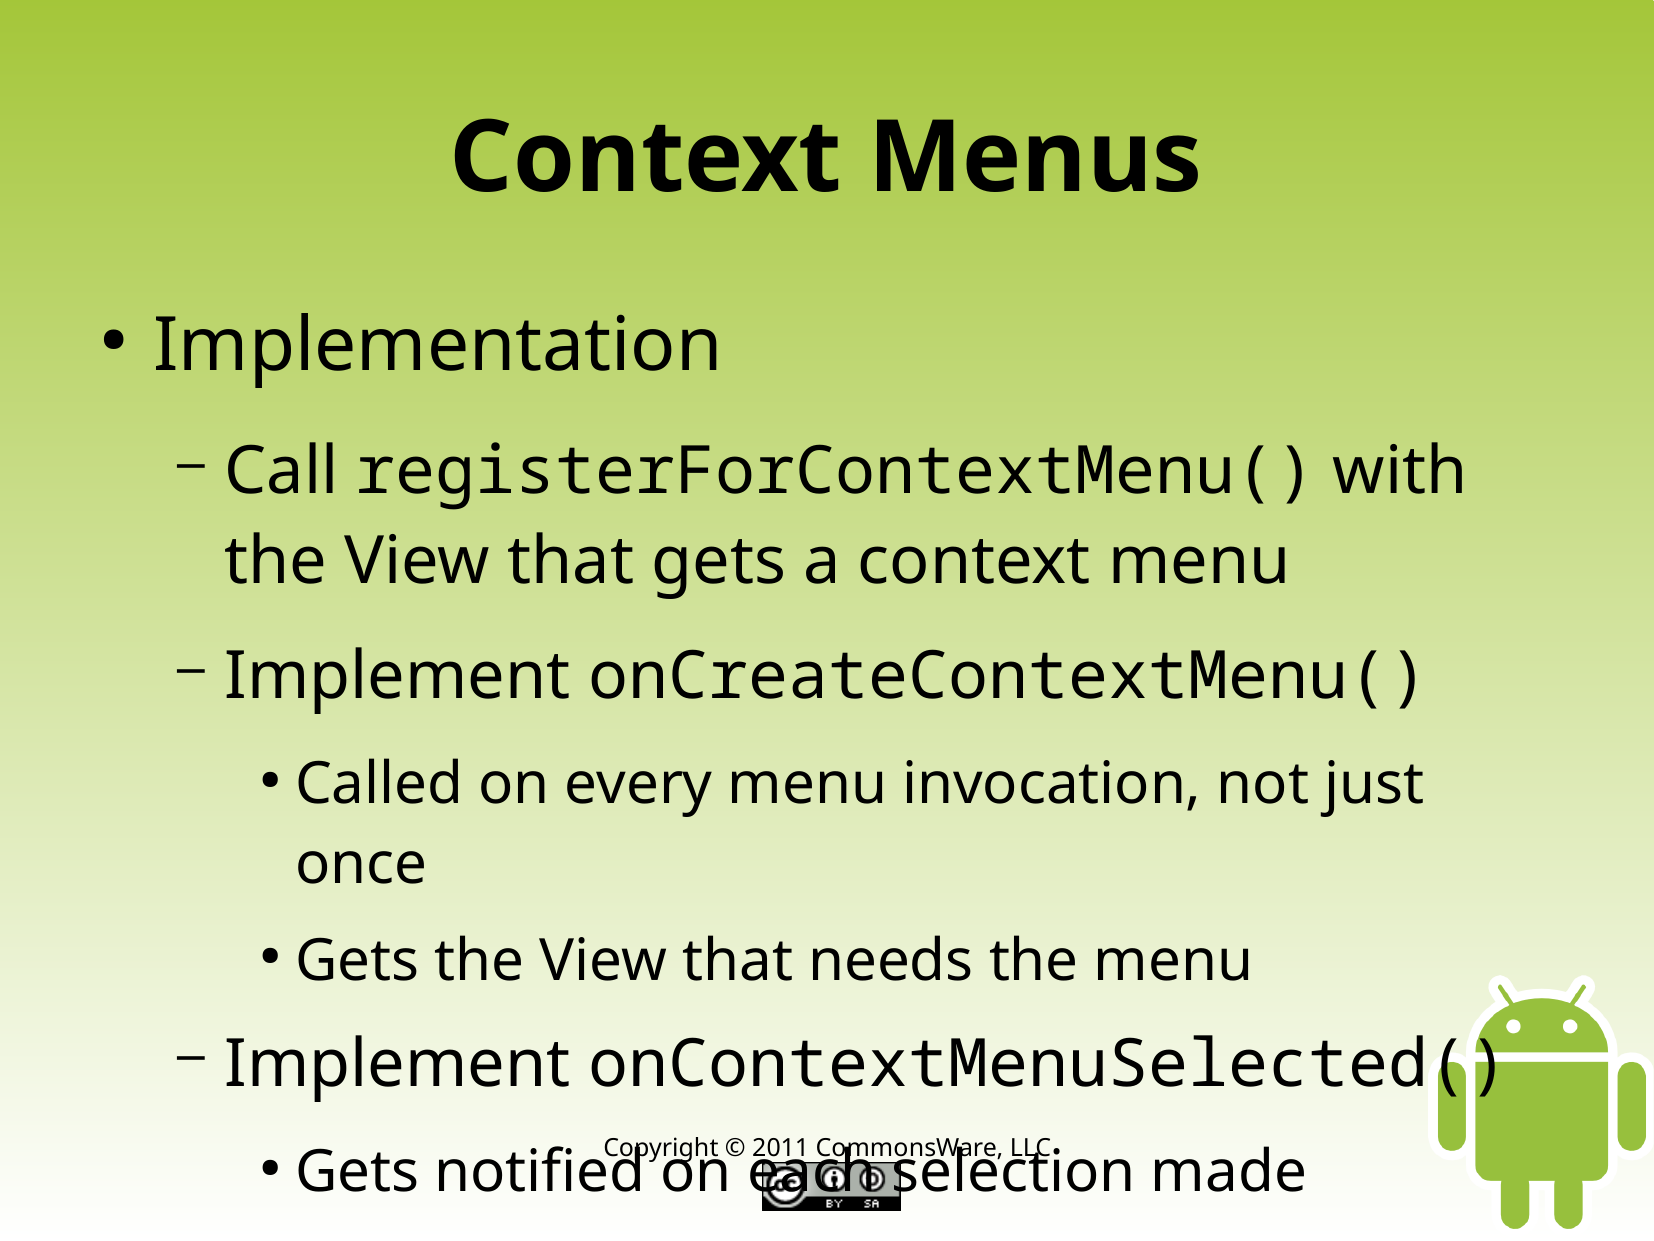

# Context Menus
Implementation
Call registerForContextMenu() with the View that gets a context menu
Implement onCreateContextMenu()
Called on every menu invocation, not just once
Gets the View that needs the menu
Implement onContextMenuSelected()
Gets notified on each selection made